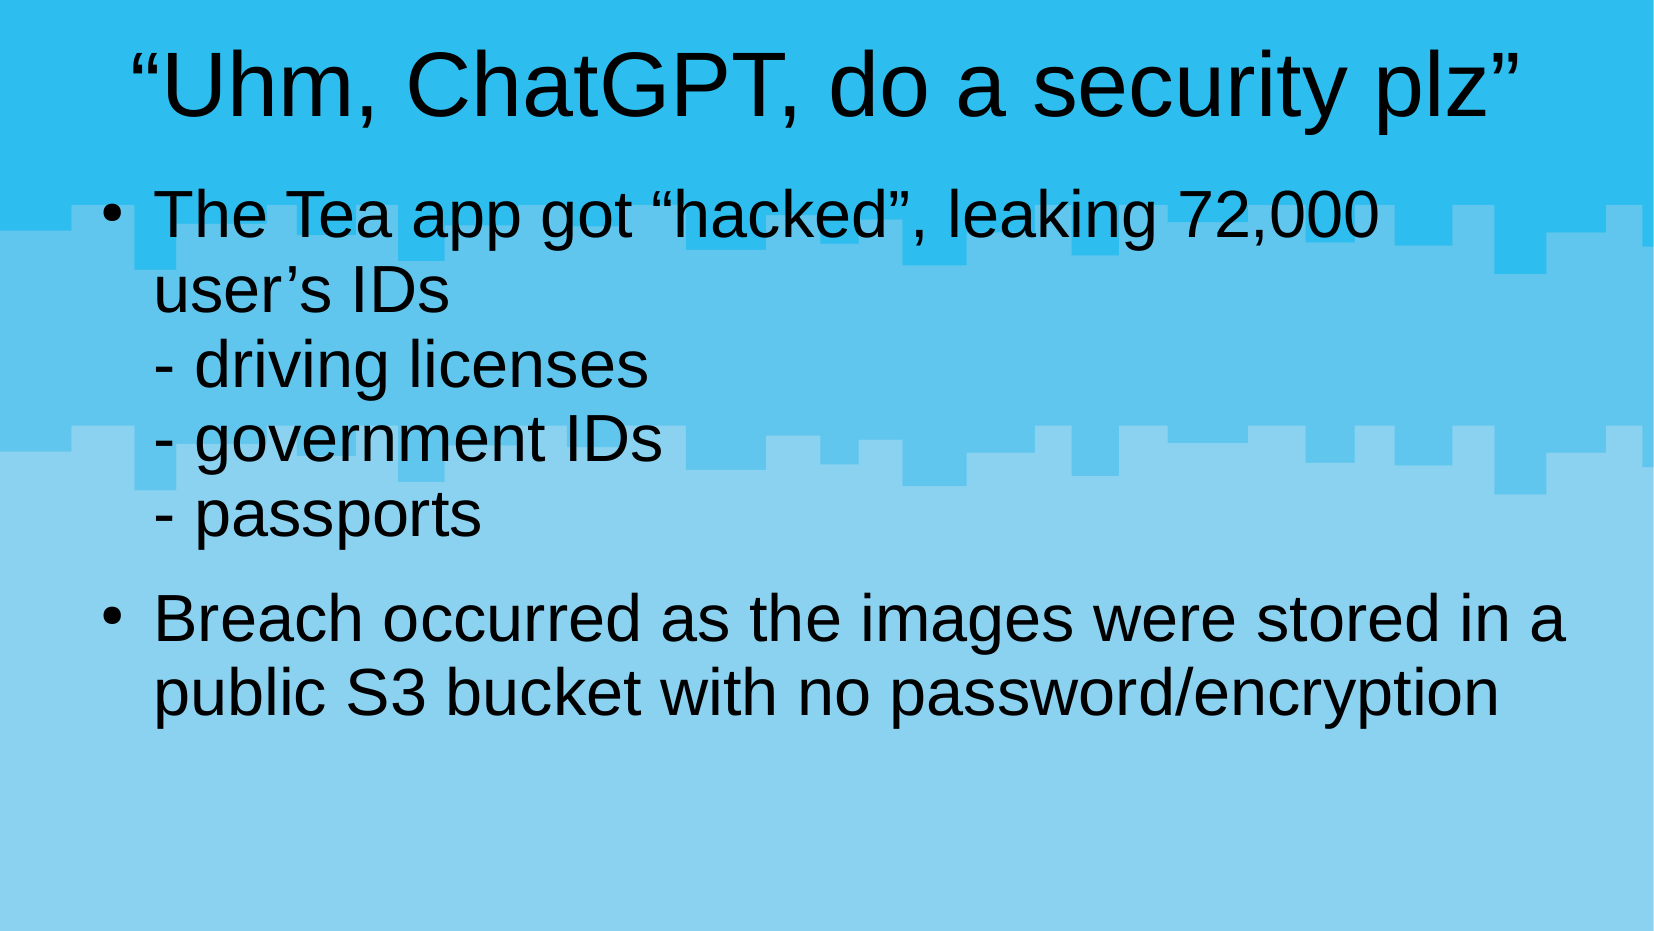

# “Uhm, ChatGPT, do a security plz”
The Tea app got “hacked”, leaking 72,000 user’s IDs
- driving licenses
- government IDs
- passports
Breach occurred as the images were stored in a public S3 bucket with no password/encryption